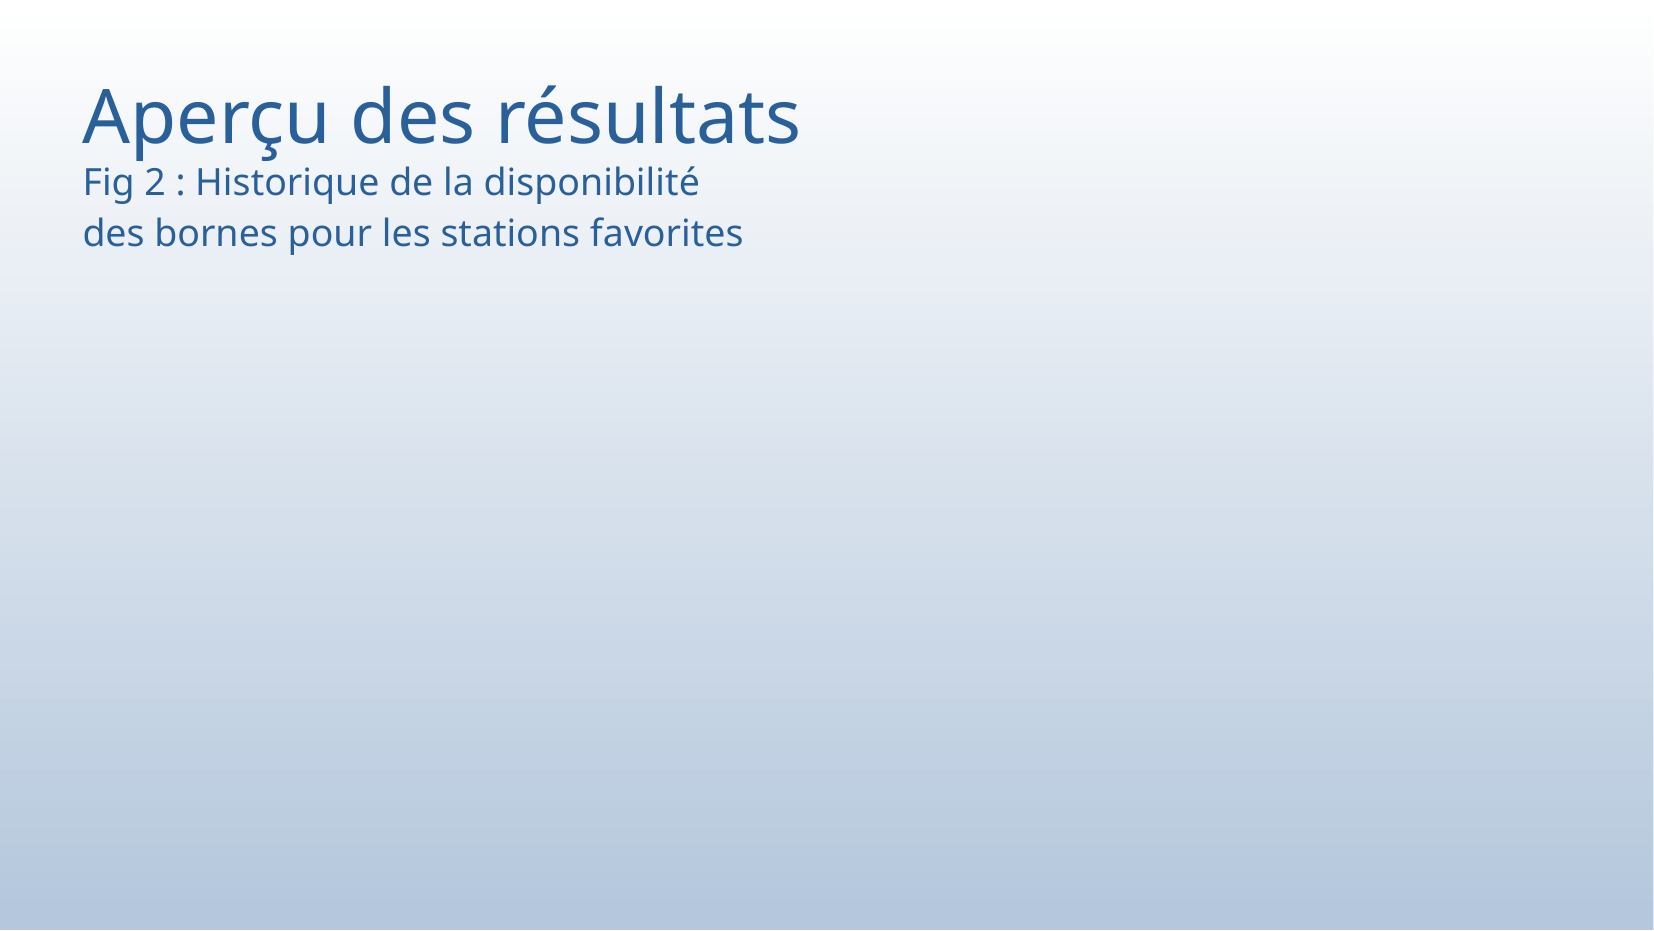

# Aperçu des résultats
Fig 2 : Historique de la disponibilité
des bornes pour les stations favorites